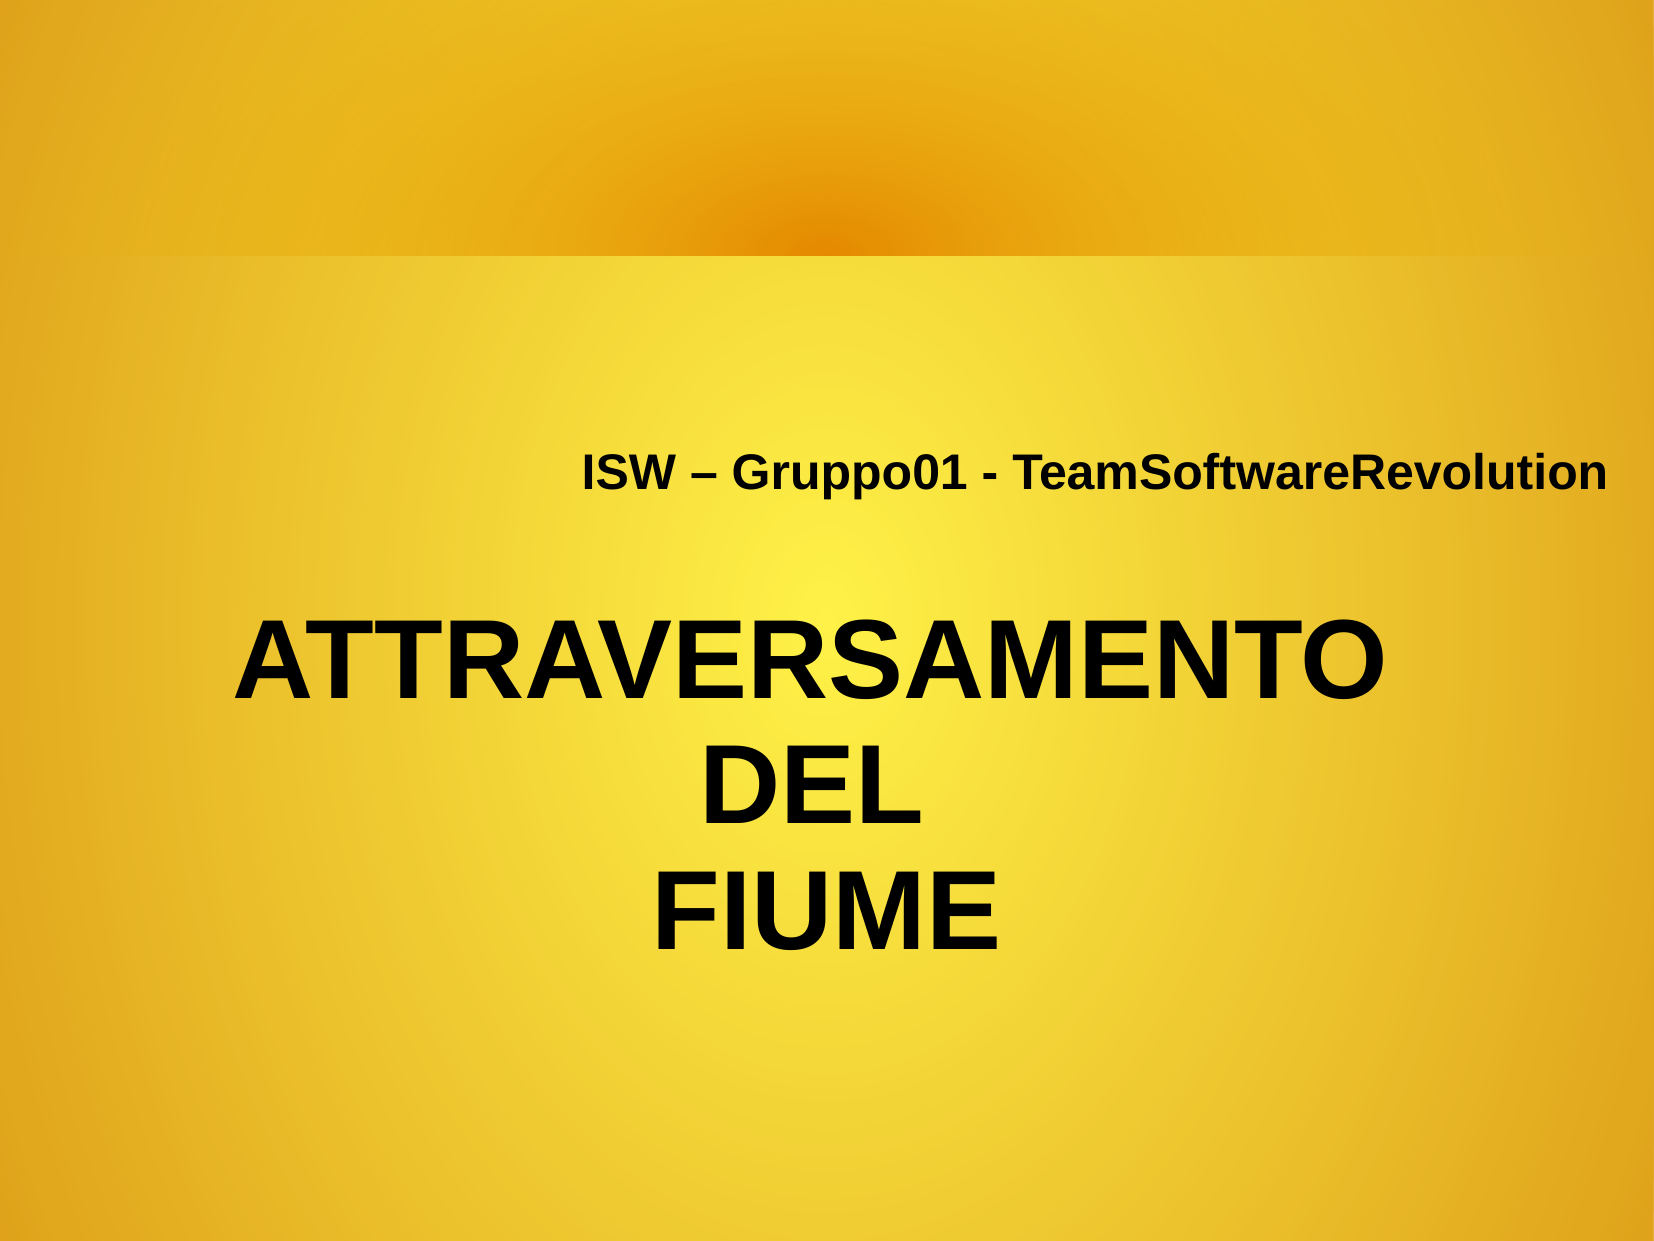

ISW – Gruppo01 - TeamSoftwareRevolution
ATTRAVERSAMENTO
DEL
FIUME